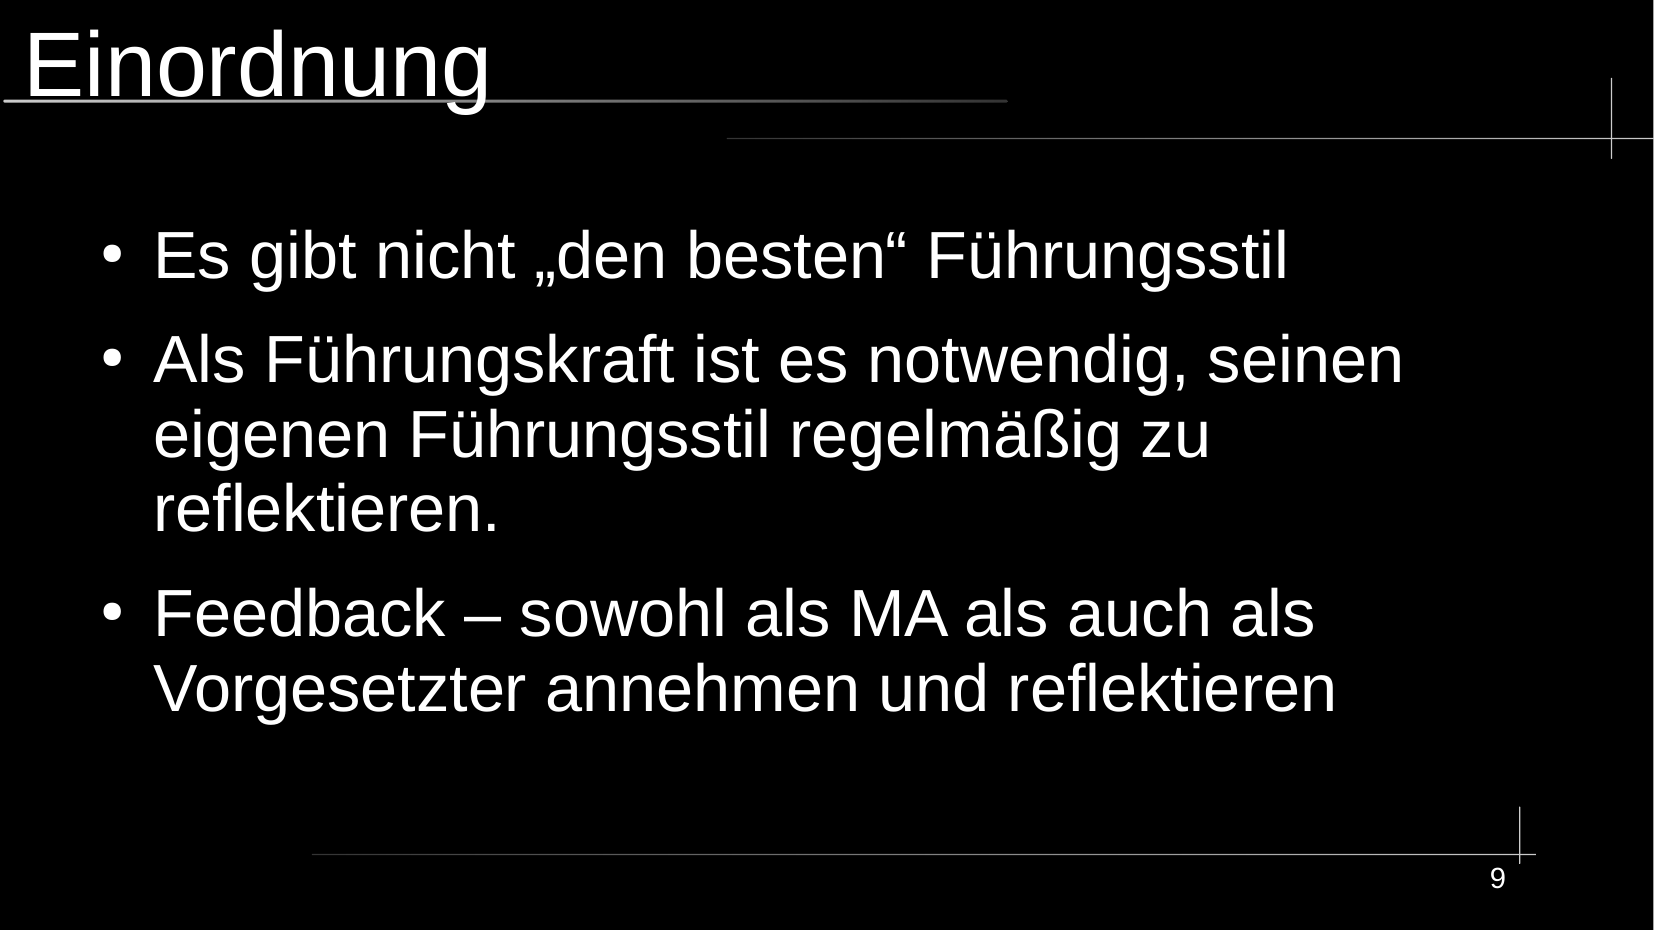

# Einordnung
Es gibt nicht „den besten“ Führungsstil
Als Führungskraft ist es notwendig, seinen eigenen Führungsstil regelmäßig zu reflektieren.
Feedback – sowohl als MA als auch als Vorgesetzter annehmen und reflektieren
9